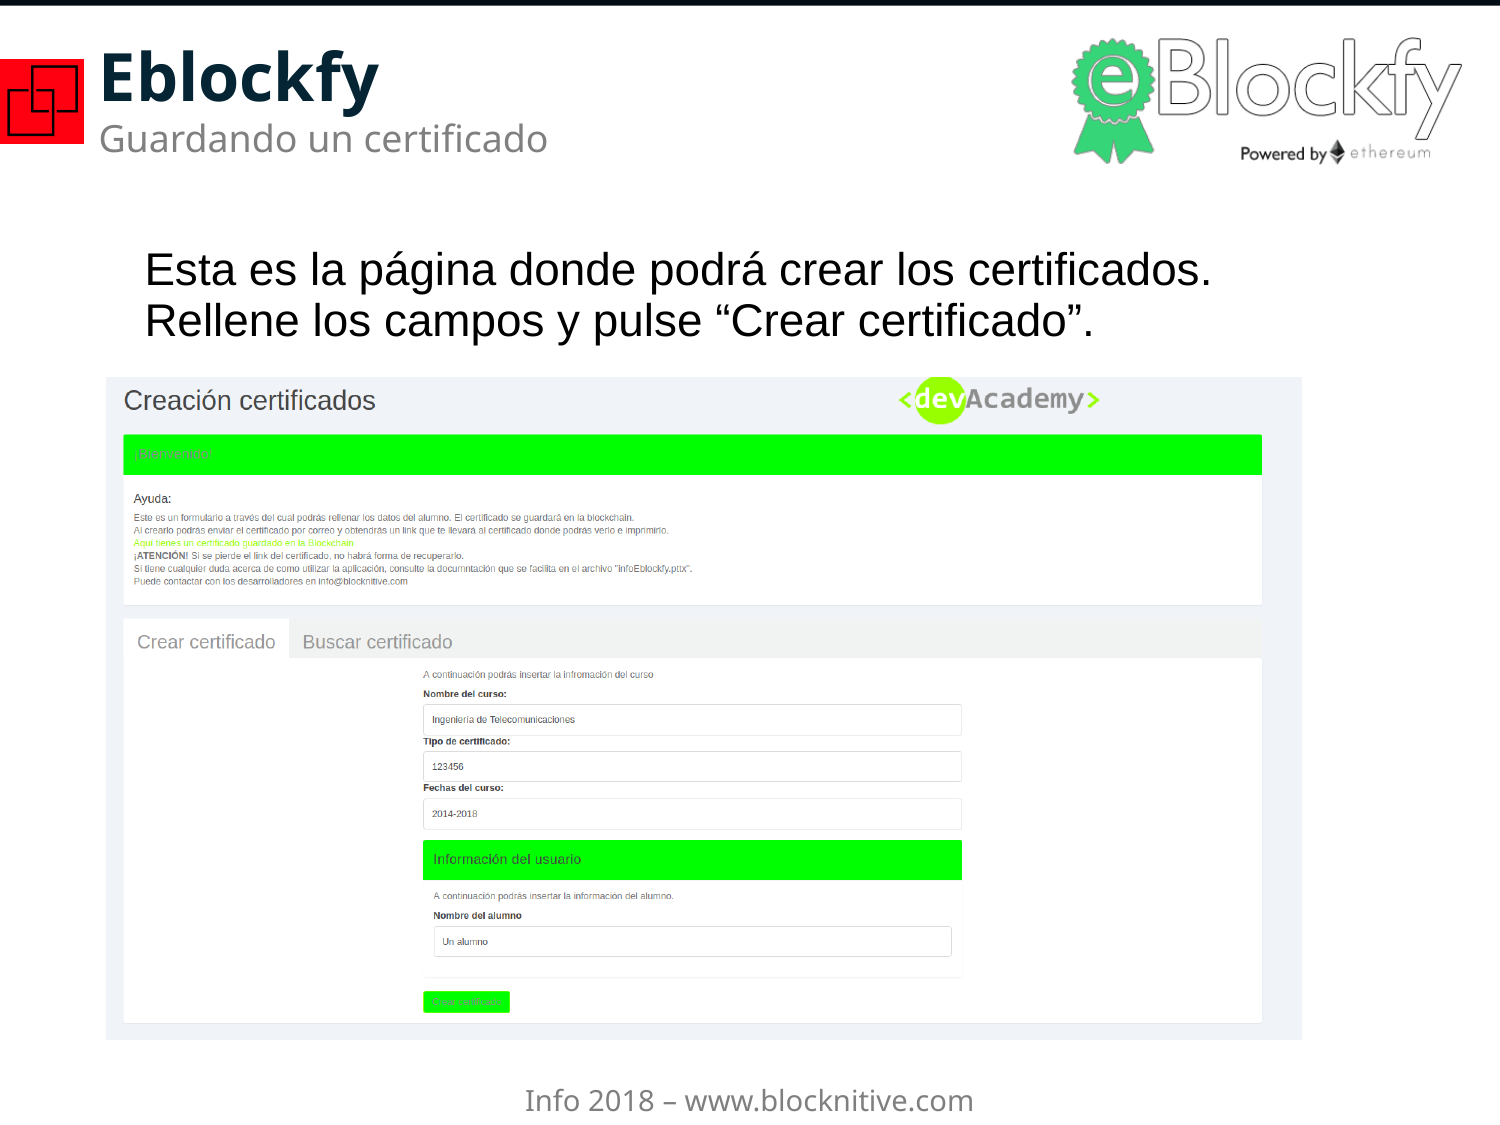

Eblockfy
Guardando un certificado
Esta es la página donde podrá crear los certificados. Rellene los campos y pulse “Crear certificado”.